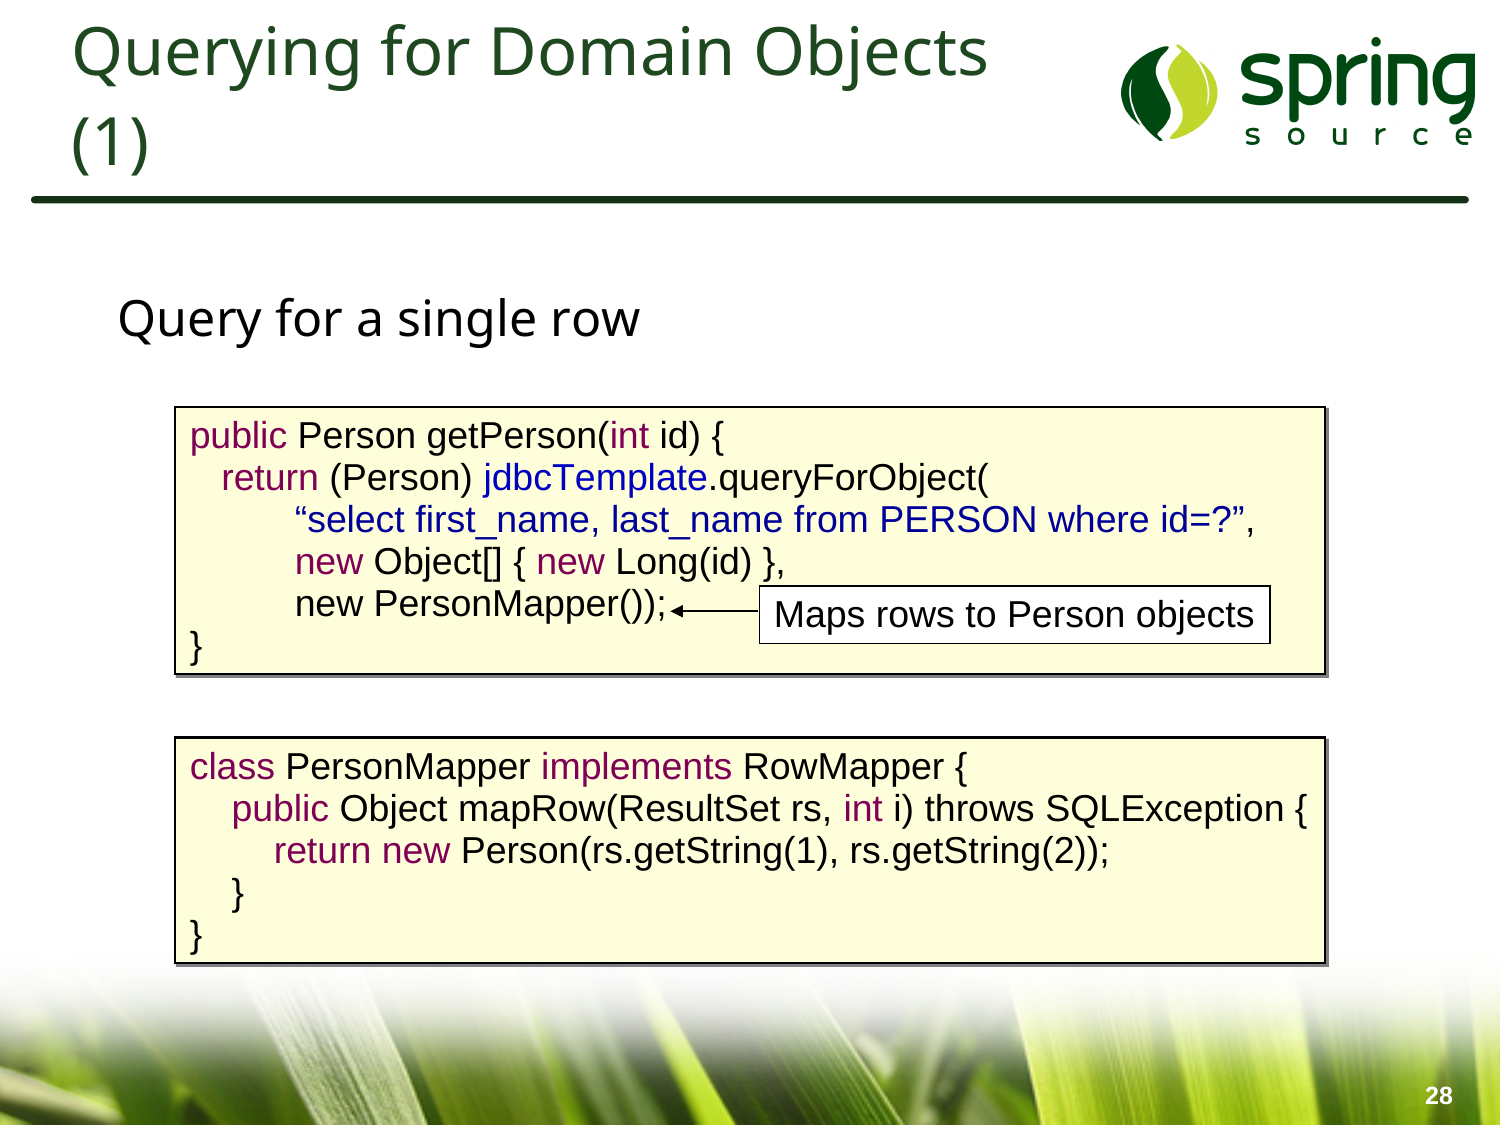

# Querying for Domain Objects (1)
Query for a single row
public Person getPerson(int id) {
 return (Person) jdbcTemplate.queryForObject(
 “select first_name, last_name from PERSON where id=?”,
 new Object[] { new Long(id) },
 new PersonMapper());
}
Maps rows to Person objects
class PersonMapper implements RowMapper {
 public Object mapRow(ResultSet rs, int i) throws SQLException {
 return new Person(rs.getString(1), rs.getString(2));
 }
}